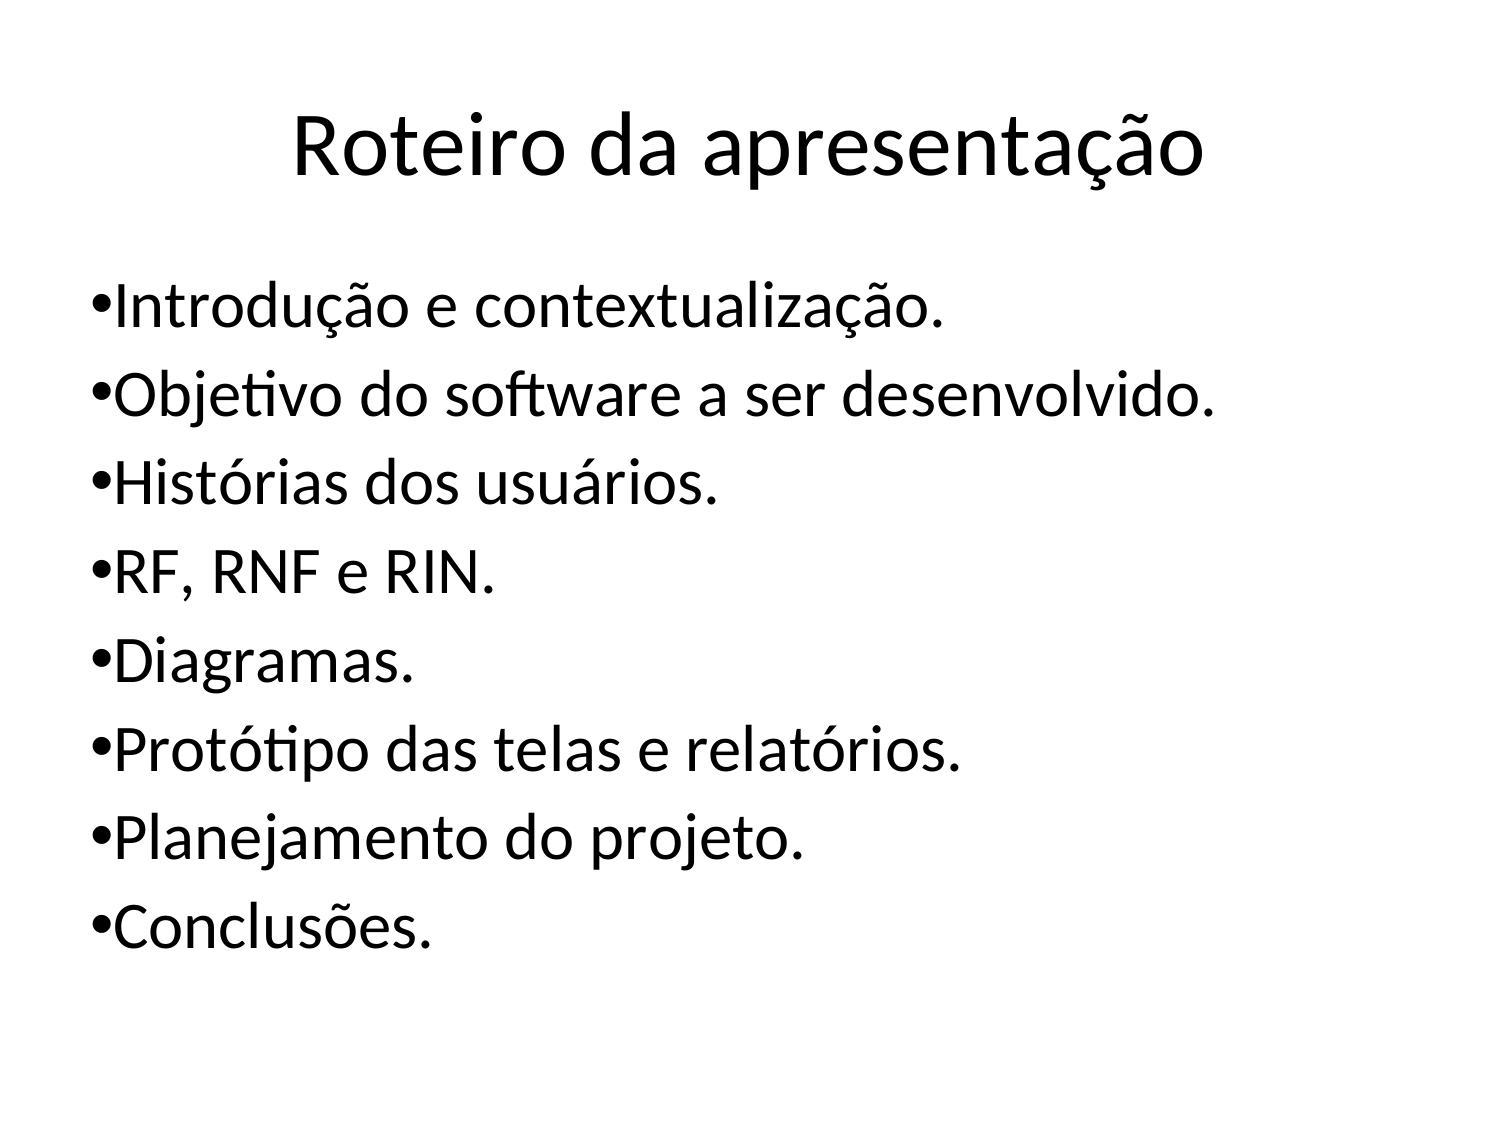

# Roteiro da apresentação
Introdução e contextualização.
Objetivo do software a ser desenvolvido.
Histórias dos usuários.
RF, RNF e RIN.
Diagramas.
Protótipo das telas e relatórios.
Planejamento do projeto.
Conclusões.